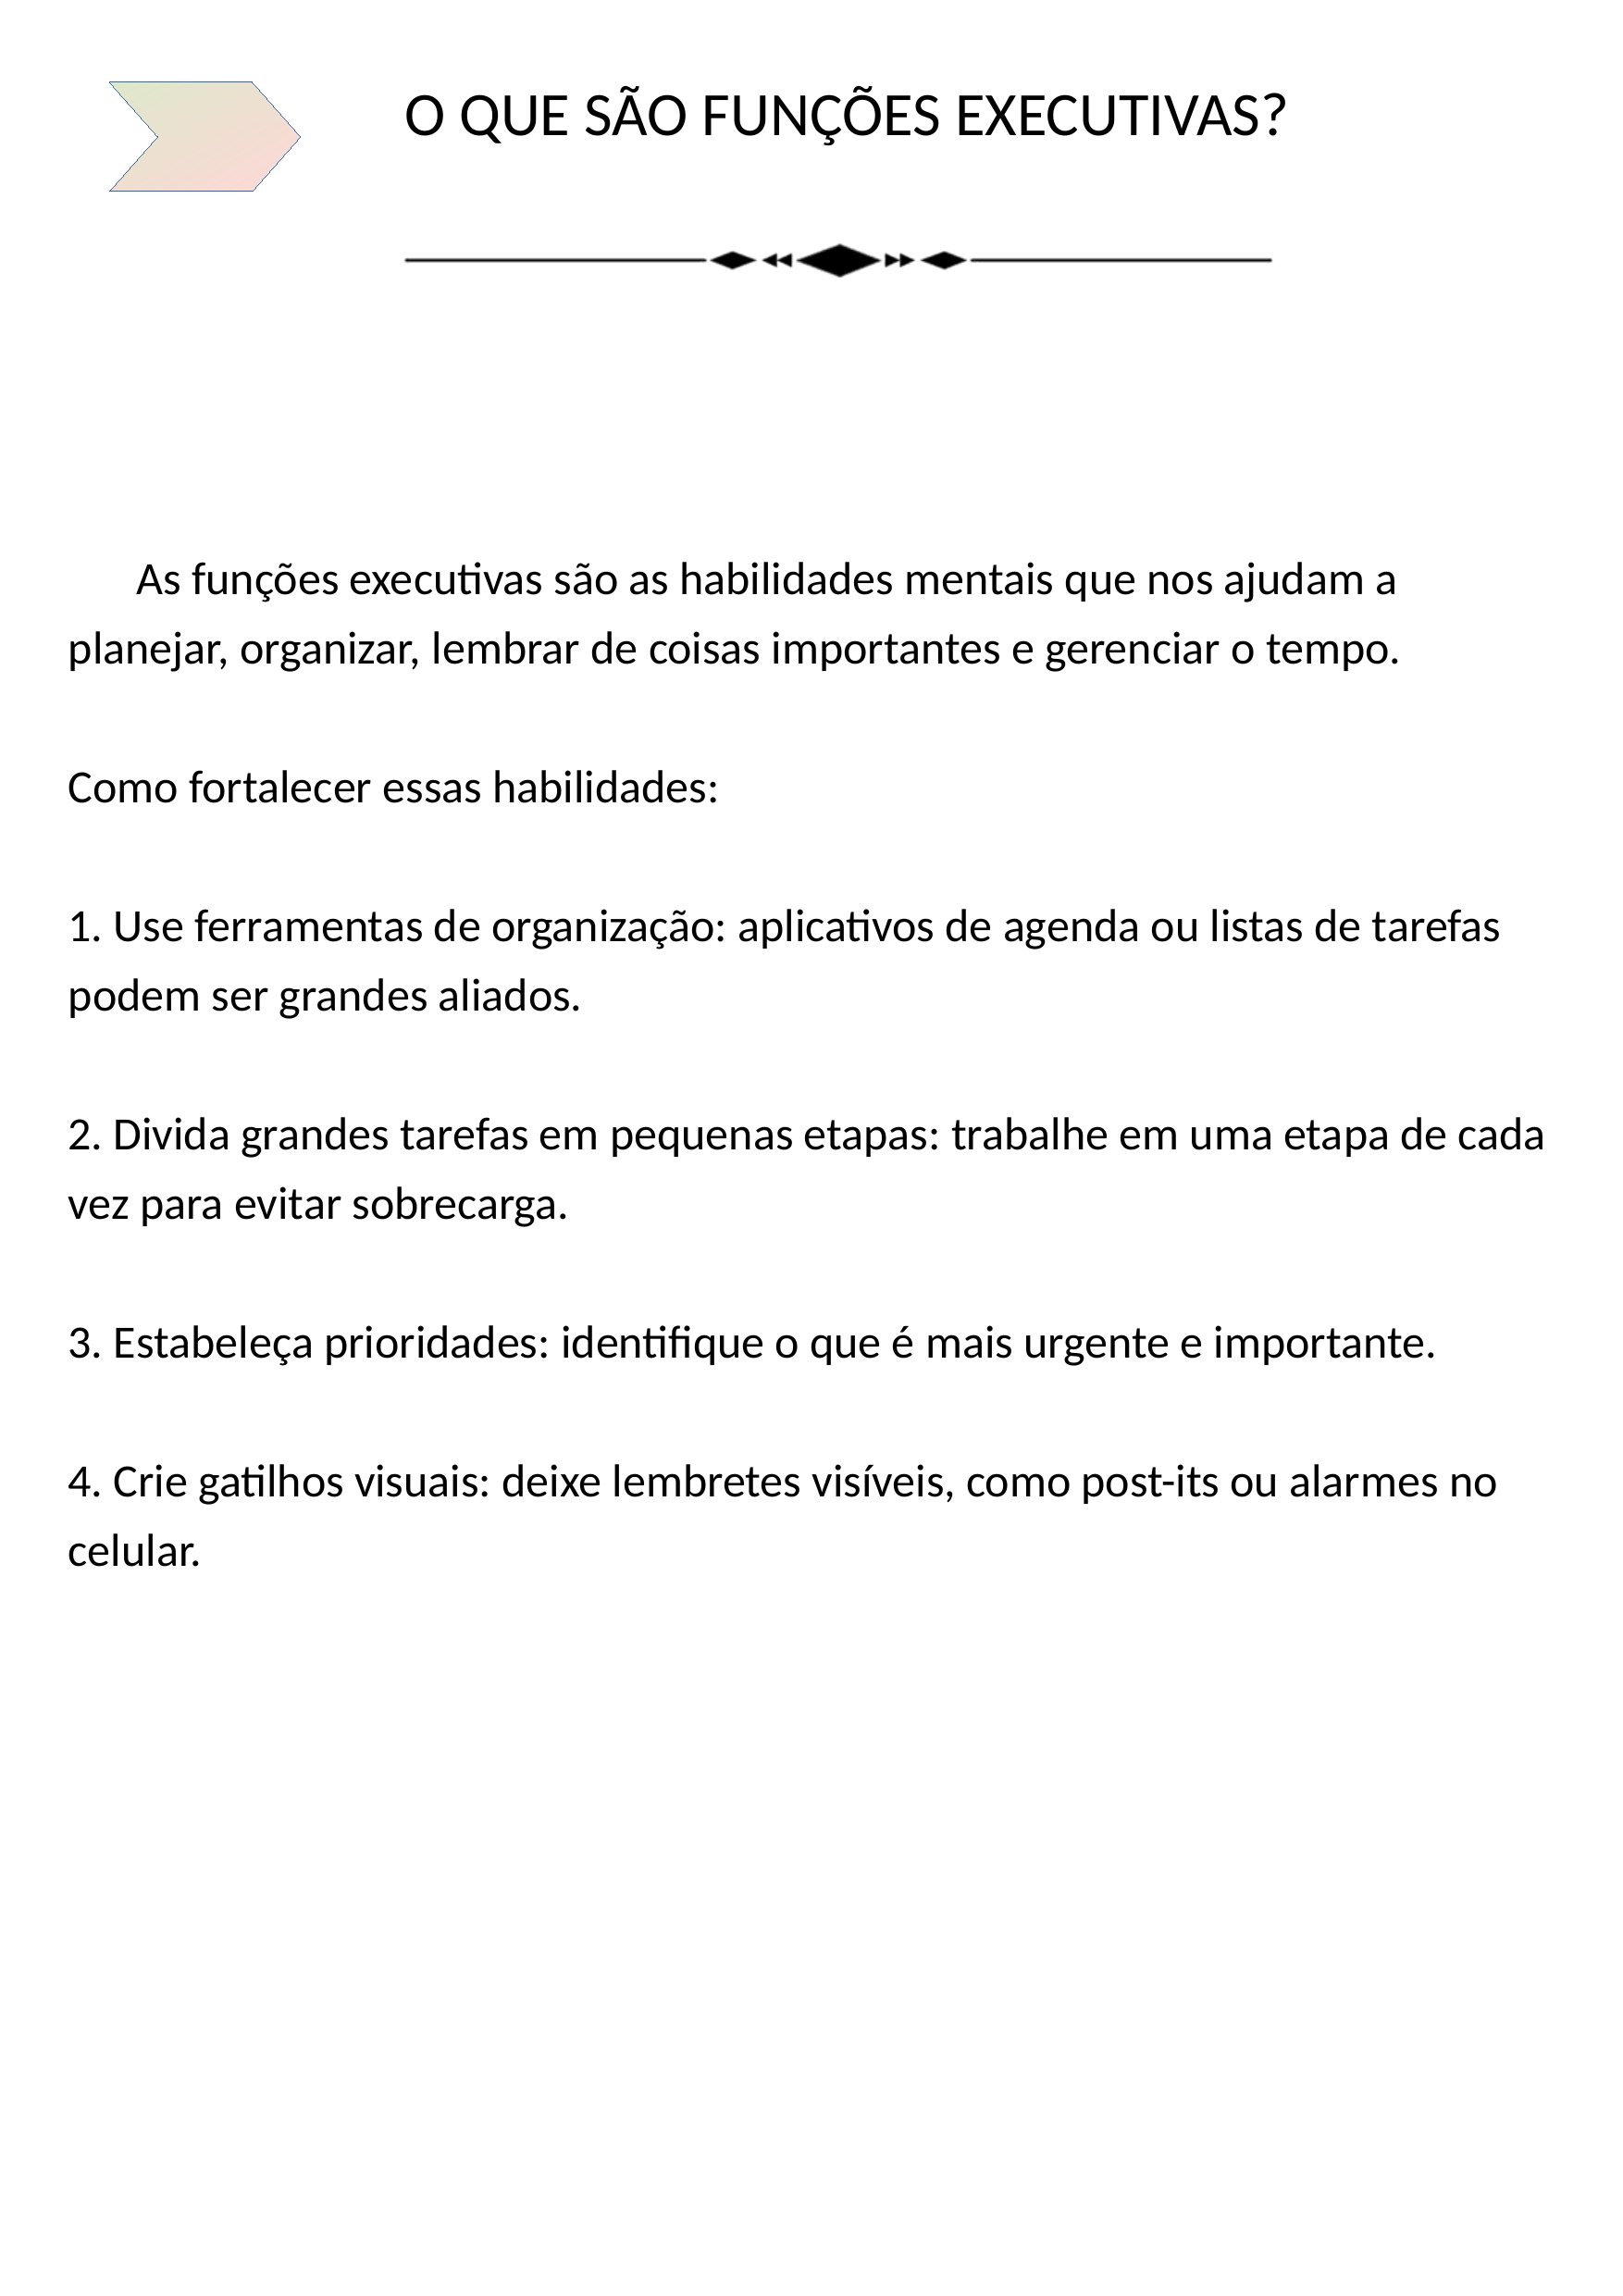

O que são funções executivas?
	As funções executivas são as habilidades mentais que nos ajudam a planejar, organizar, lembrar de coisas importantes e gerenciar o tempo.
Como fortalecer essas habilidades:
1. Use ferramentas de organização: aplicativos de agenda ou listas de tarefas podem ser grandes aliados.
2. Divida grandes tarefas em pequenas etapas: trabalhe em uma etapa de cada vez para evitar sobrecarga.
3. Estabeleça prioridades: identifique o que é mais urgente e importante.
4. Crie gatilhos visuais: deixe lembretes visíveis, como post-its ou alarmes no celular.